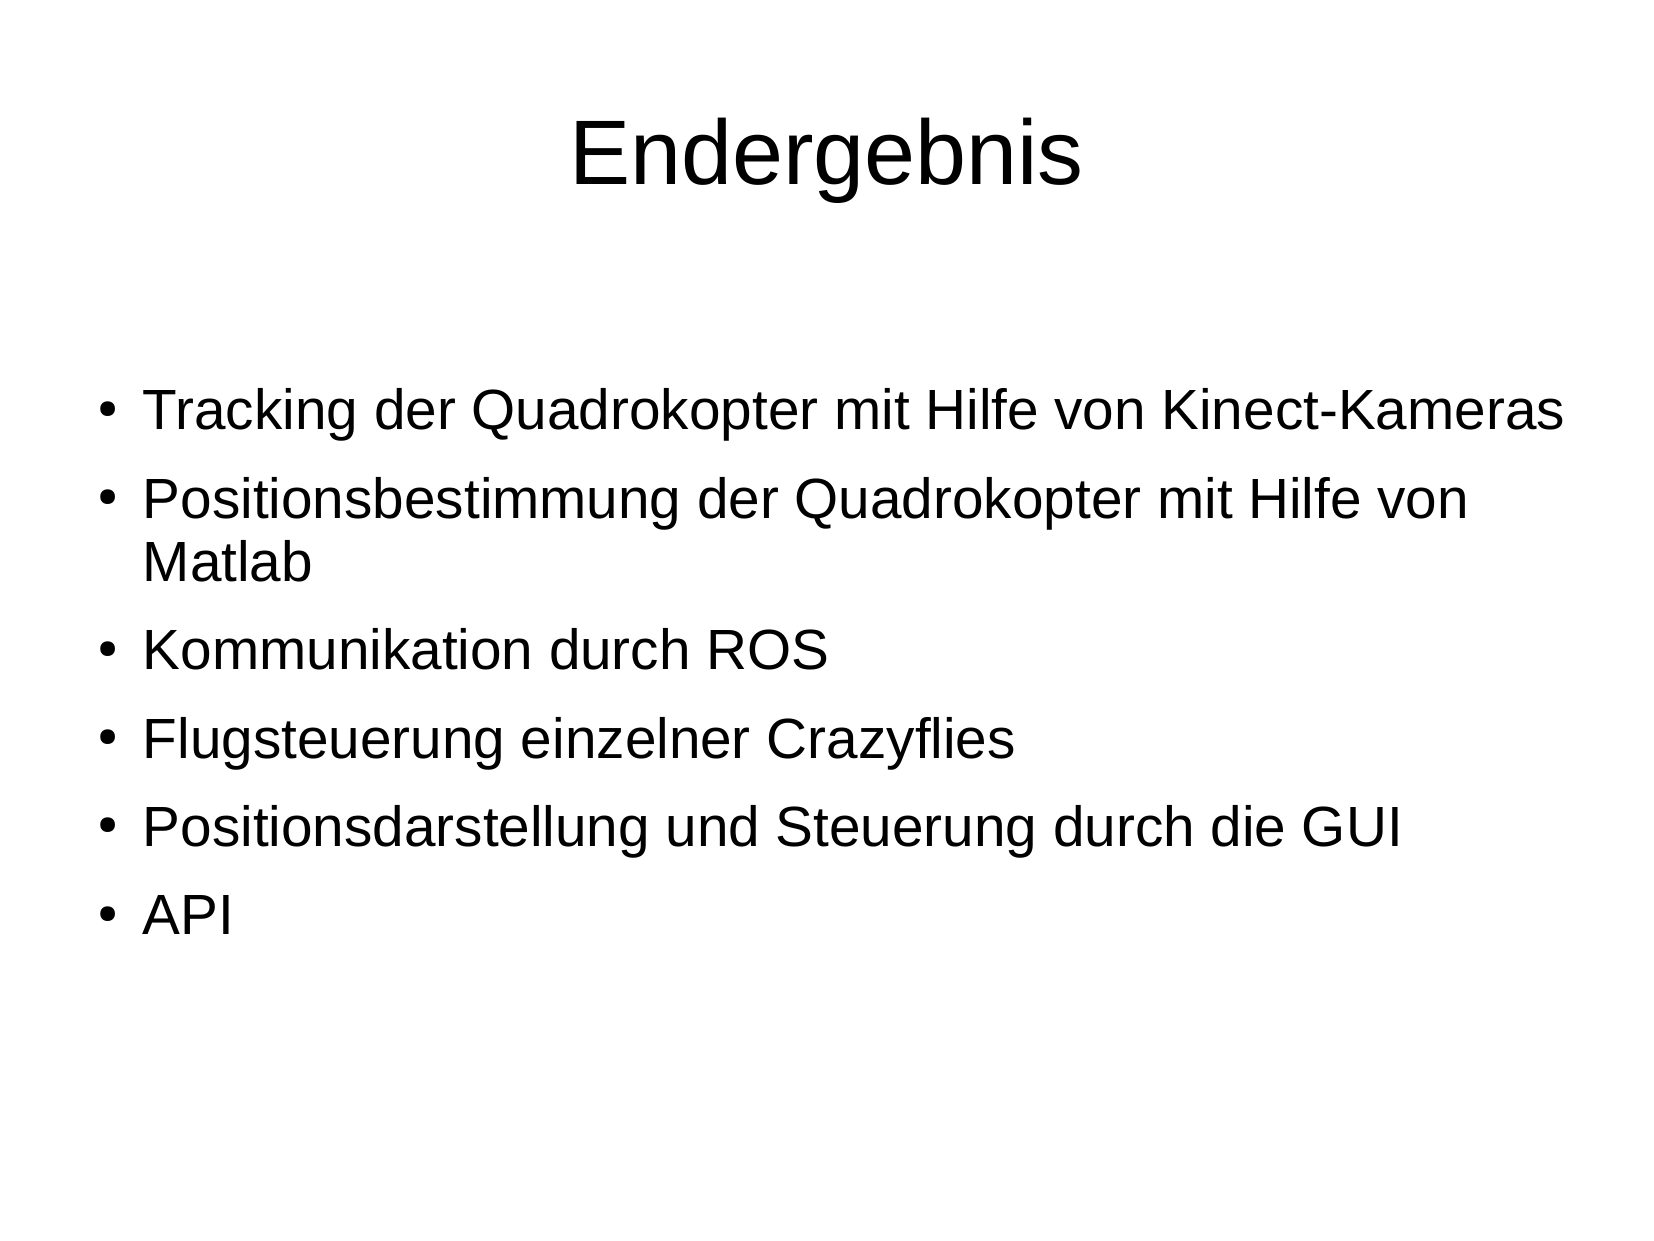

# Endergebnis
Tracking der Quadrokopter mit Hilfe von Kinect-Kameras
Positionsbestimmung der Quadrokopter mit Hilfe von Matlab
Kommunikation durch ROS
Flugsteuerung einzelner Crazyflies
Positionsdarstellung und Steuerung durch die GUI
API